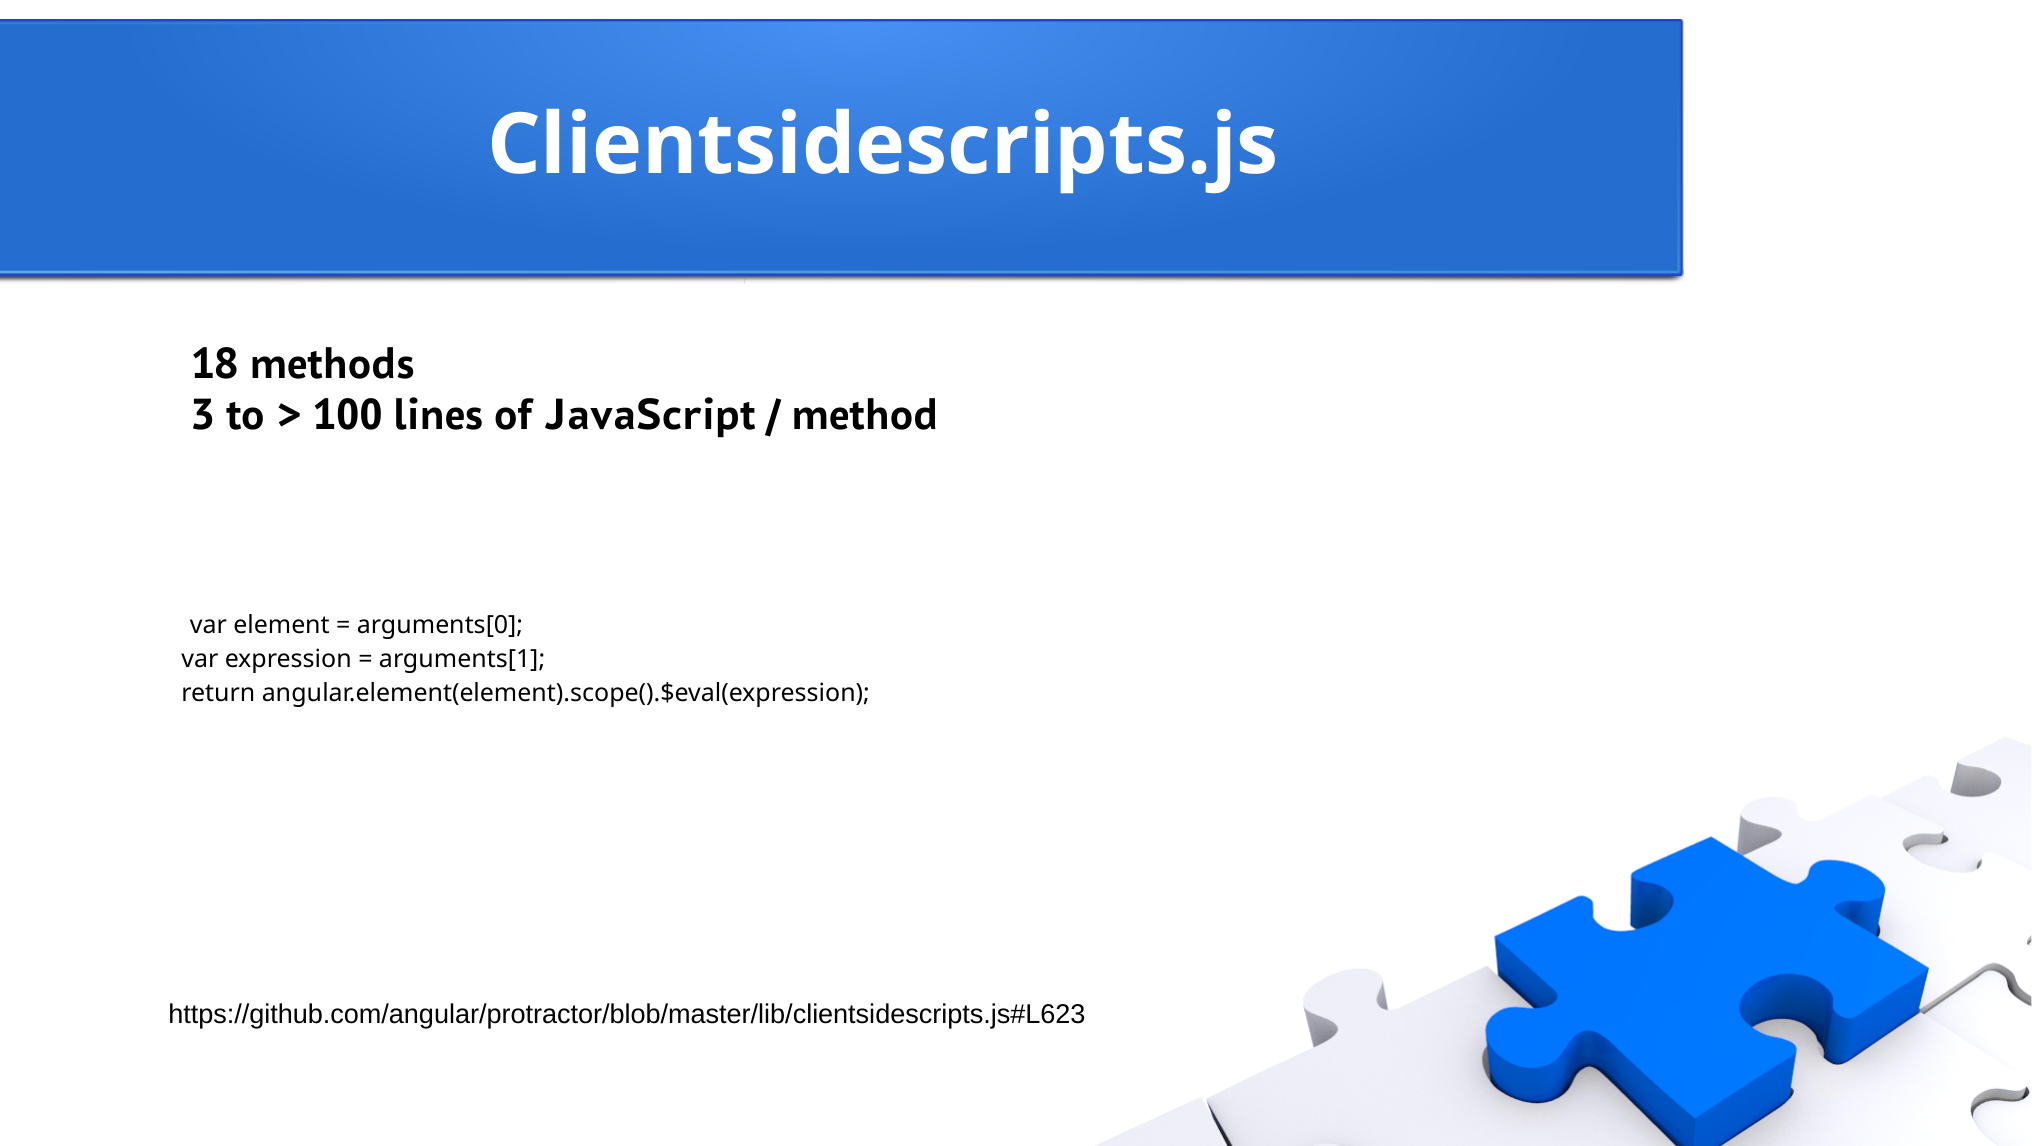

# Clientsidescripts.js
 var element = arguments[0];
 var expression = arguments[1];
 return angular.element(element).scope().$eval(expression);
18 methods
3 to > 100 lines of JavaScript / method
https://github.com/angular/protractor/blob/master/lib/clientsidescripts.js#L623